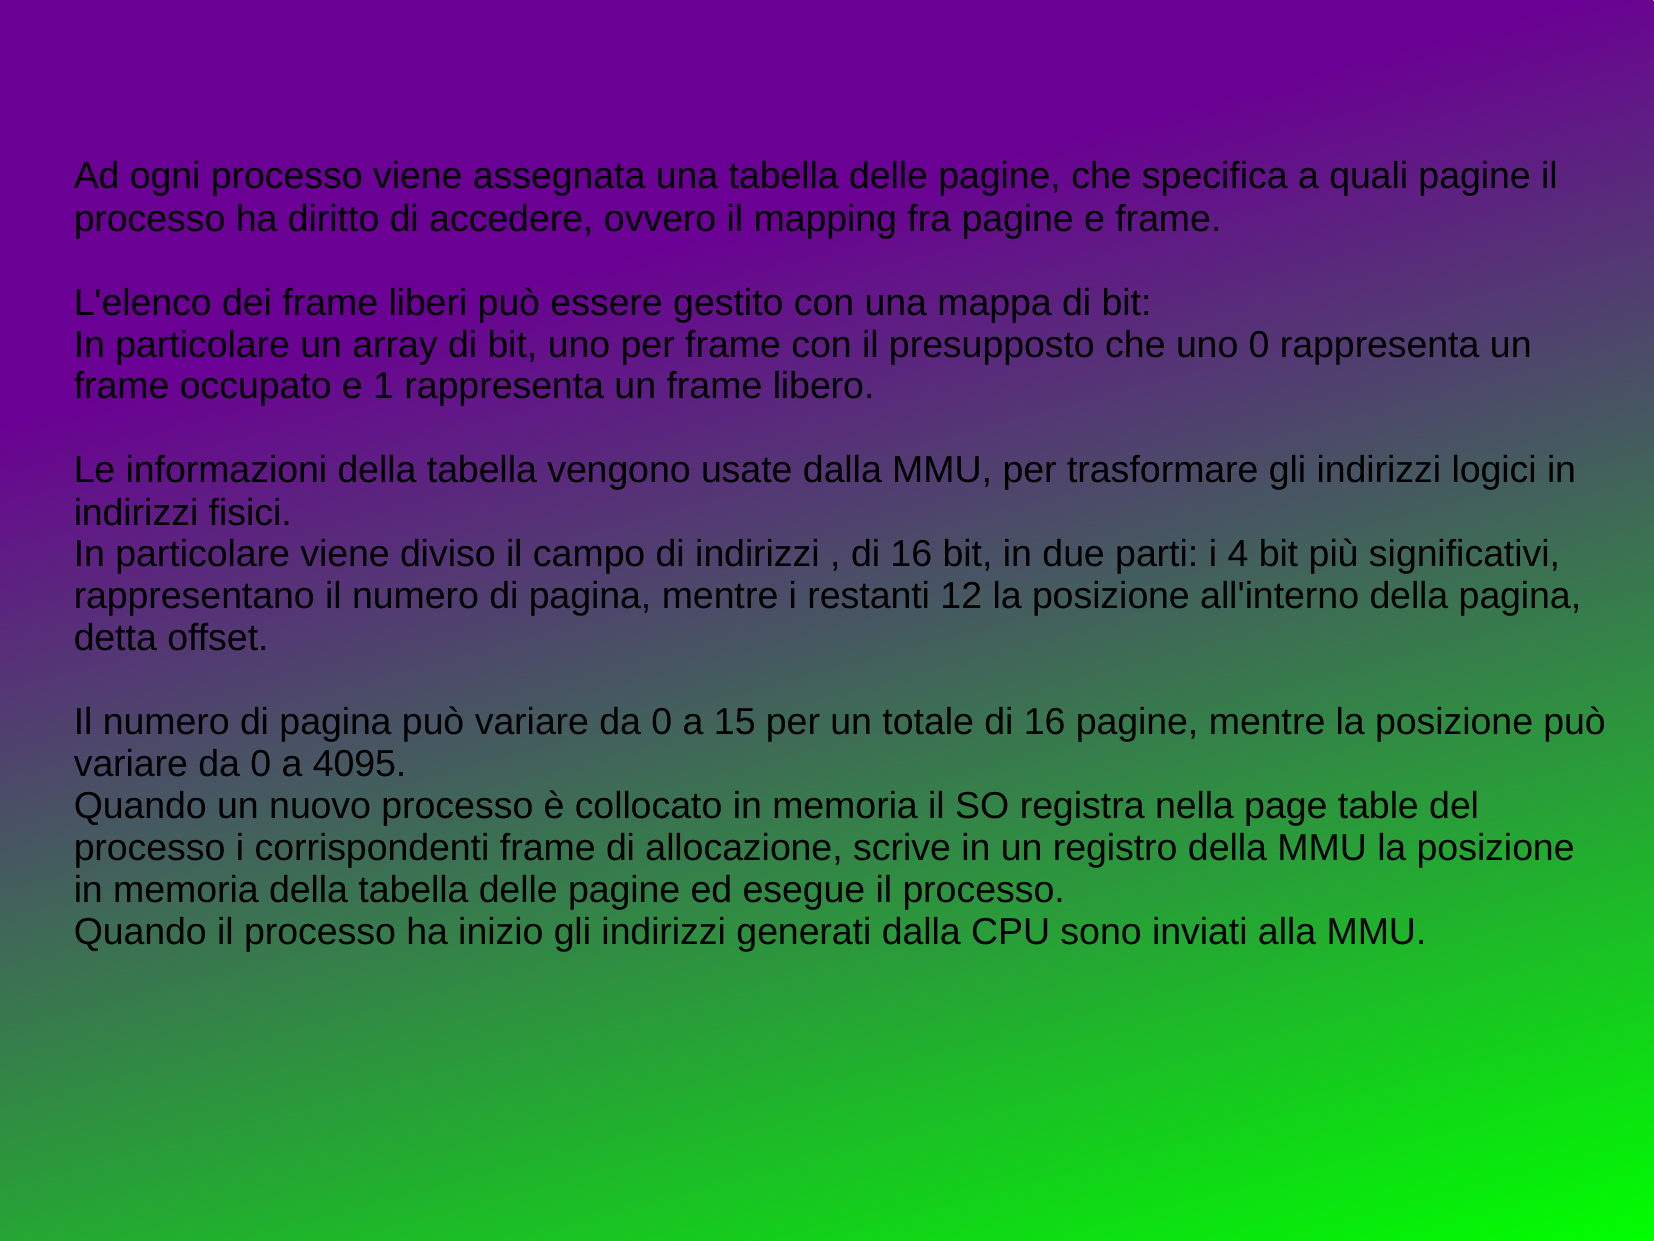

Ad ogni processo viene assegnata una tabella delle pagine, che specifica a quali pagine il processo ha diritto di accedere, ovvero il mapping fra pagine e frame.
L'elenco dei frame liberi può essere gestito con una mappa di bit:
In particolare un array di bit, uno per frame con il presupposto che uno 0 rappresenta un frame occupato e 1 rappresenta un frame libero.
Le informazioni della tabella vengono usate dalla MMU, per trasformare gli indirizzi logici in indirizzi fisici.
In particolare viene diviso il campo di indirizzi , di 16 bit, in due parti: i 4 bit più significativi, rappresentano il numero di pagina, mentre i restanti 12 la posizione all'interno della pagina, detta offset.
Il numero di pagina può variare da 0 a 15 per un totale di 16 pagine, mentre la posizione può variare da 0 a 4095.
Quando un nuovo processo è collocato in memoria il SO registra nella page table del processo i corrispondenti frame di allocazione, scrive in un registro della MMU la posizione in memoria della tabella delle pagine ed esegue il processo.
Quando il processo ha inizio gli indirizzi generati dalla CPU sono inviati alla MMU.